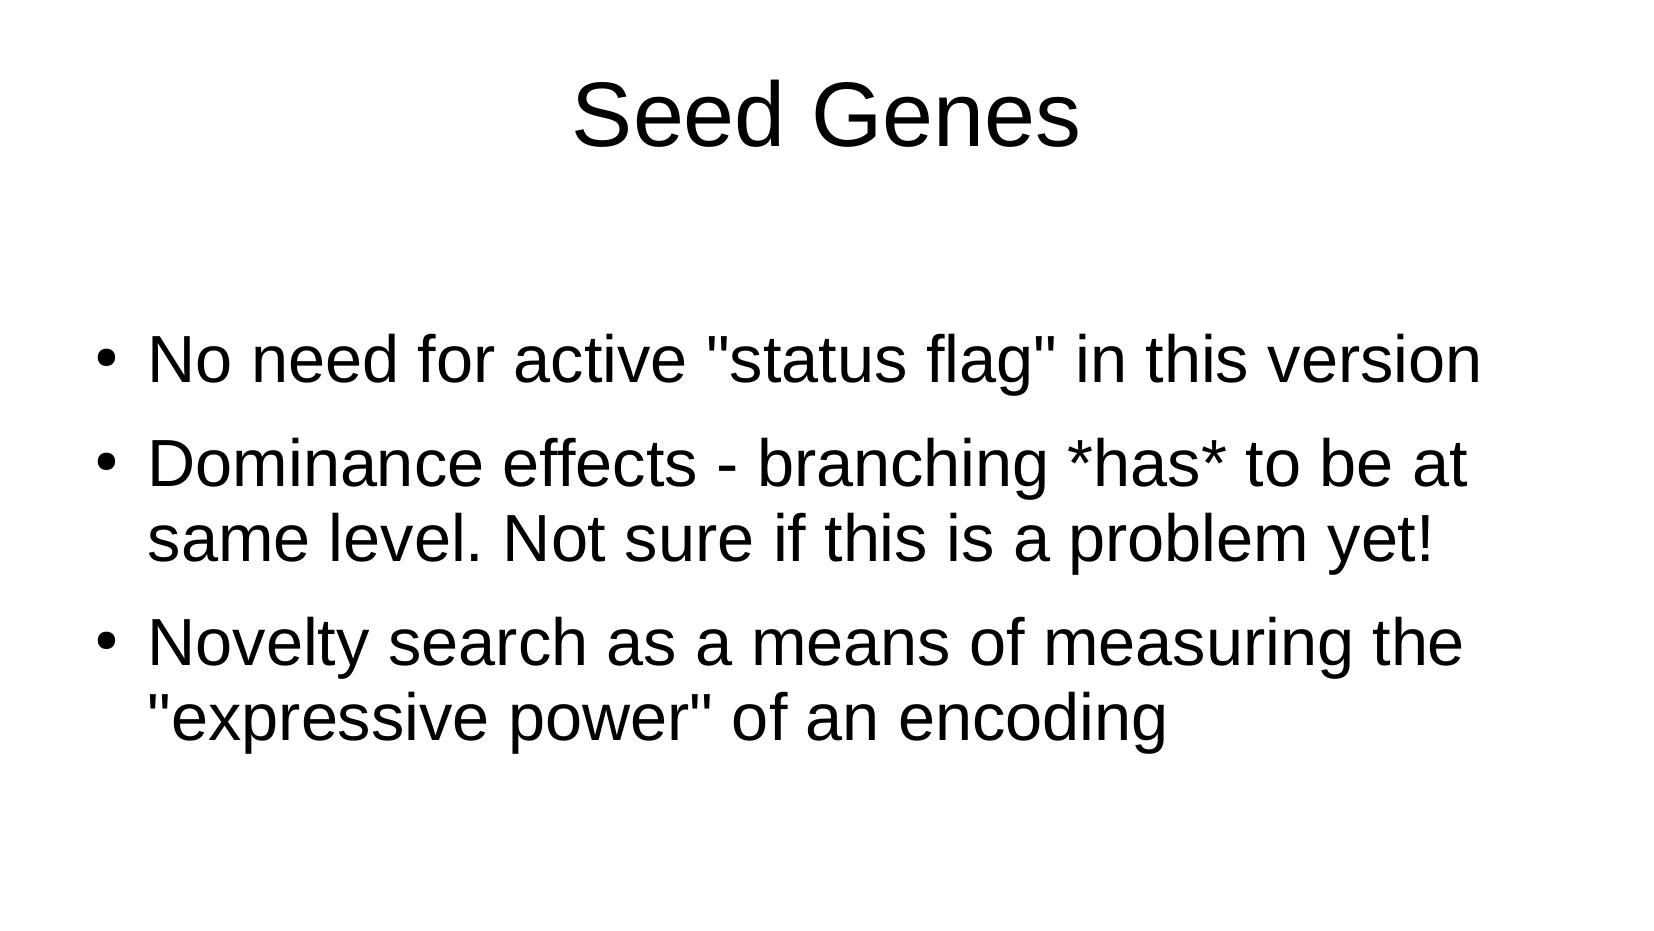

# Seed Genes
No need for active "status flag" in this version
Dominance effects - branching *has* to be at same level. Not sure if this is a problem yet!
Novelty search as a means of measuring the "expressive power" of an encoding